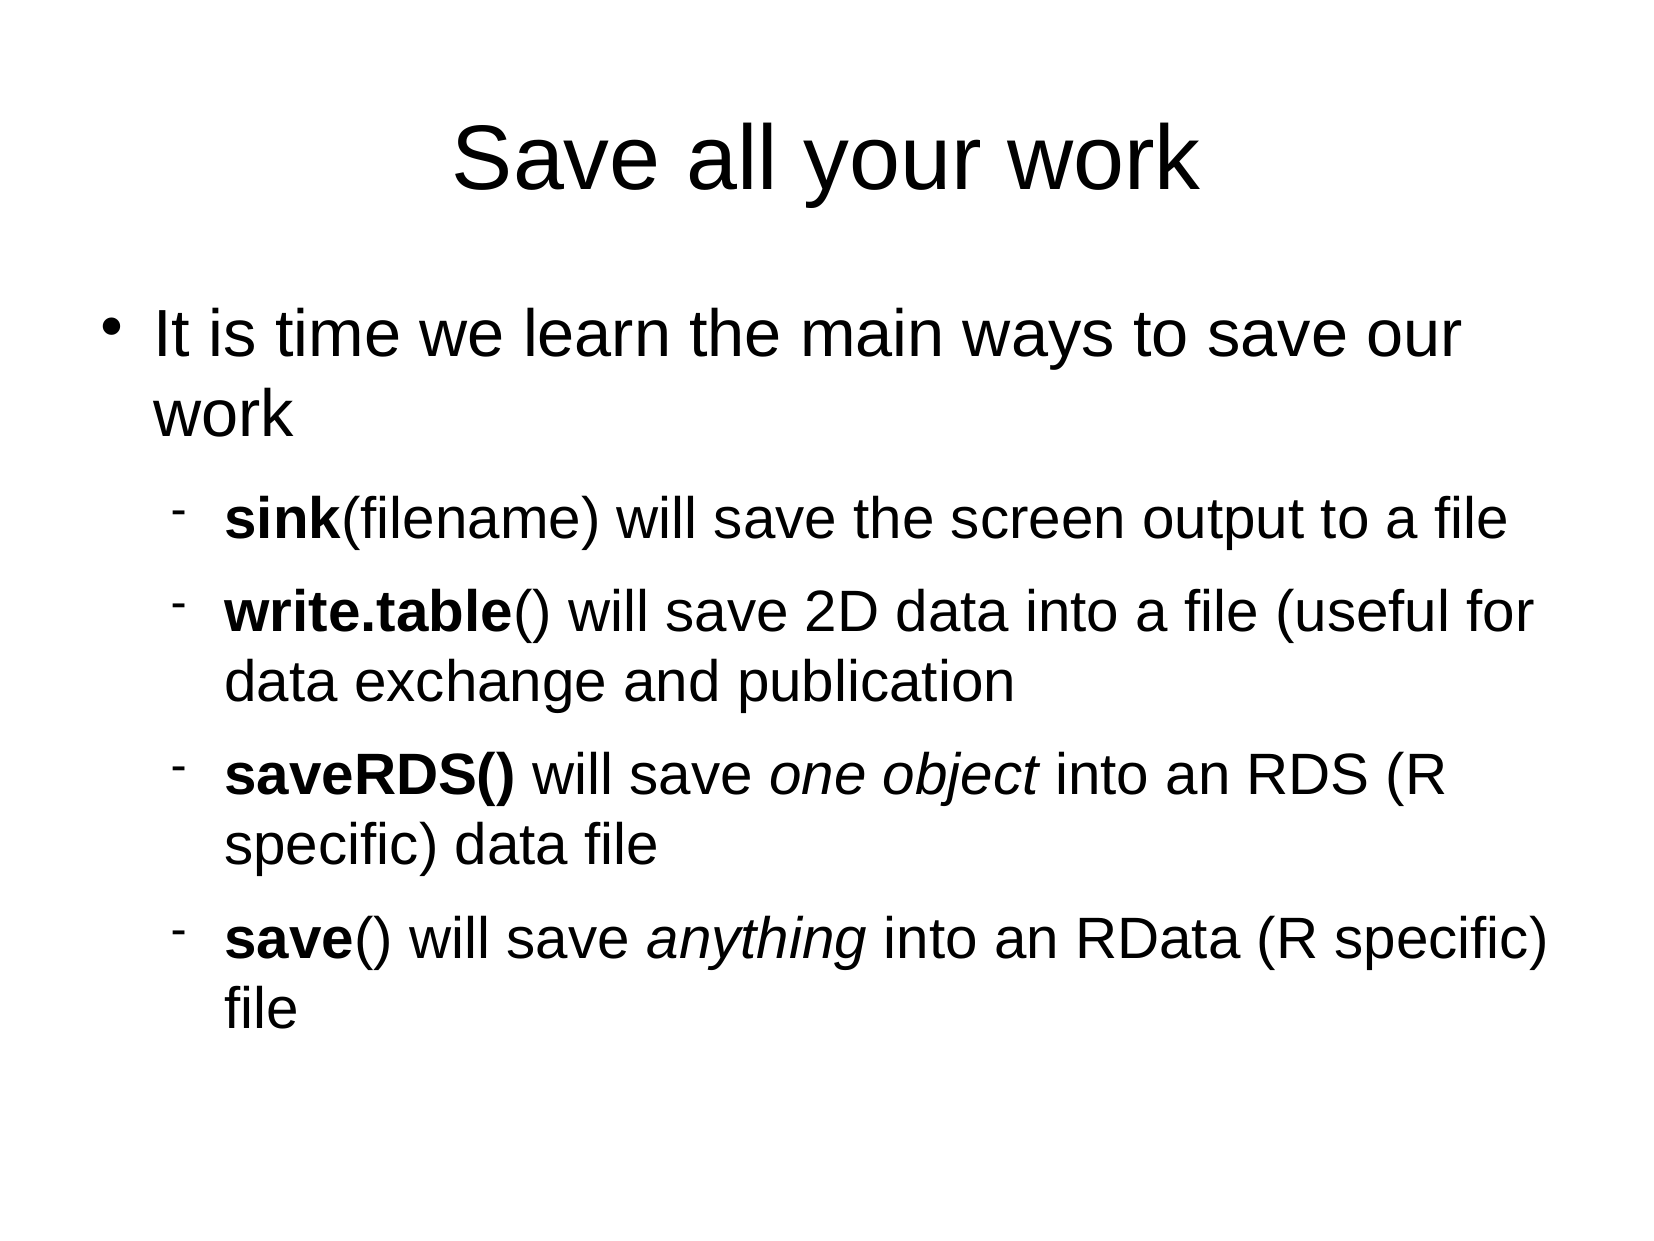

Save all your work
It is time we learn the main ways to save our work
sink(filename) will save the screen output to a file
write.table() will save 2D data into a file (useful for data exchange and publication
saveRDS() will save one object into an RDS (R specific) data file
save() will save anything into an RData (R specific) file